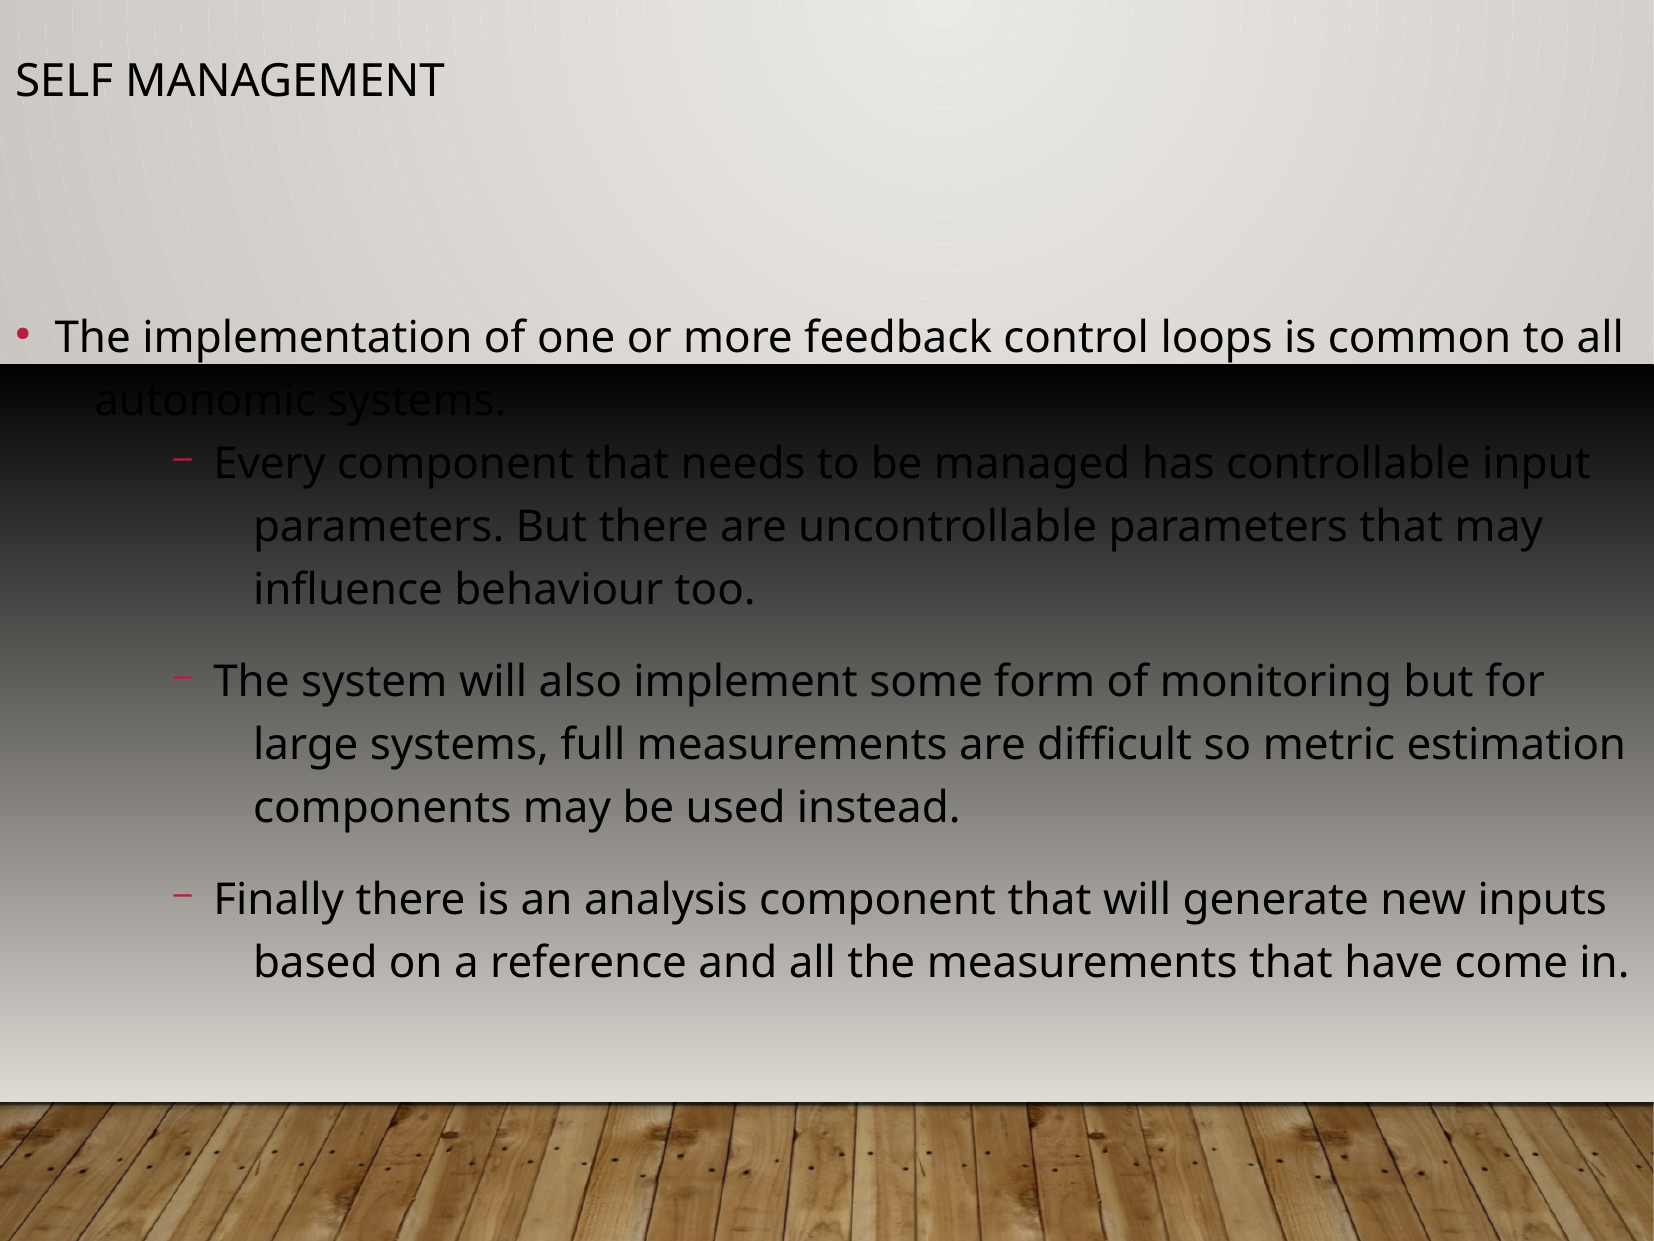

# Self Management
The implementation of one or more feedback control loops is common to all autonomic systems.
Every component that needs to be managed has controllable input parameters. But there are uncontrollable parameters that may influence behaviour too.
The system will also implement some form of monitoring but for large systems, full measurements are difficult so metric estimation components may be used instead.
Finally there is an analysis component that will generate new inputs based on a reference and all the measurements that have come in.